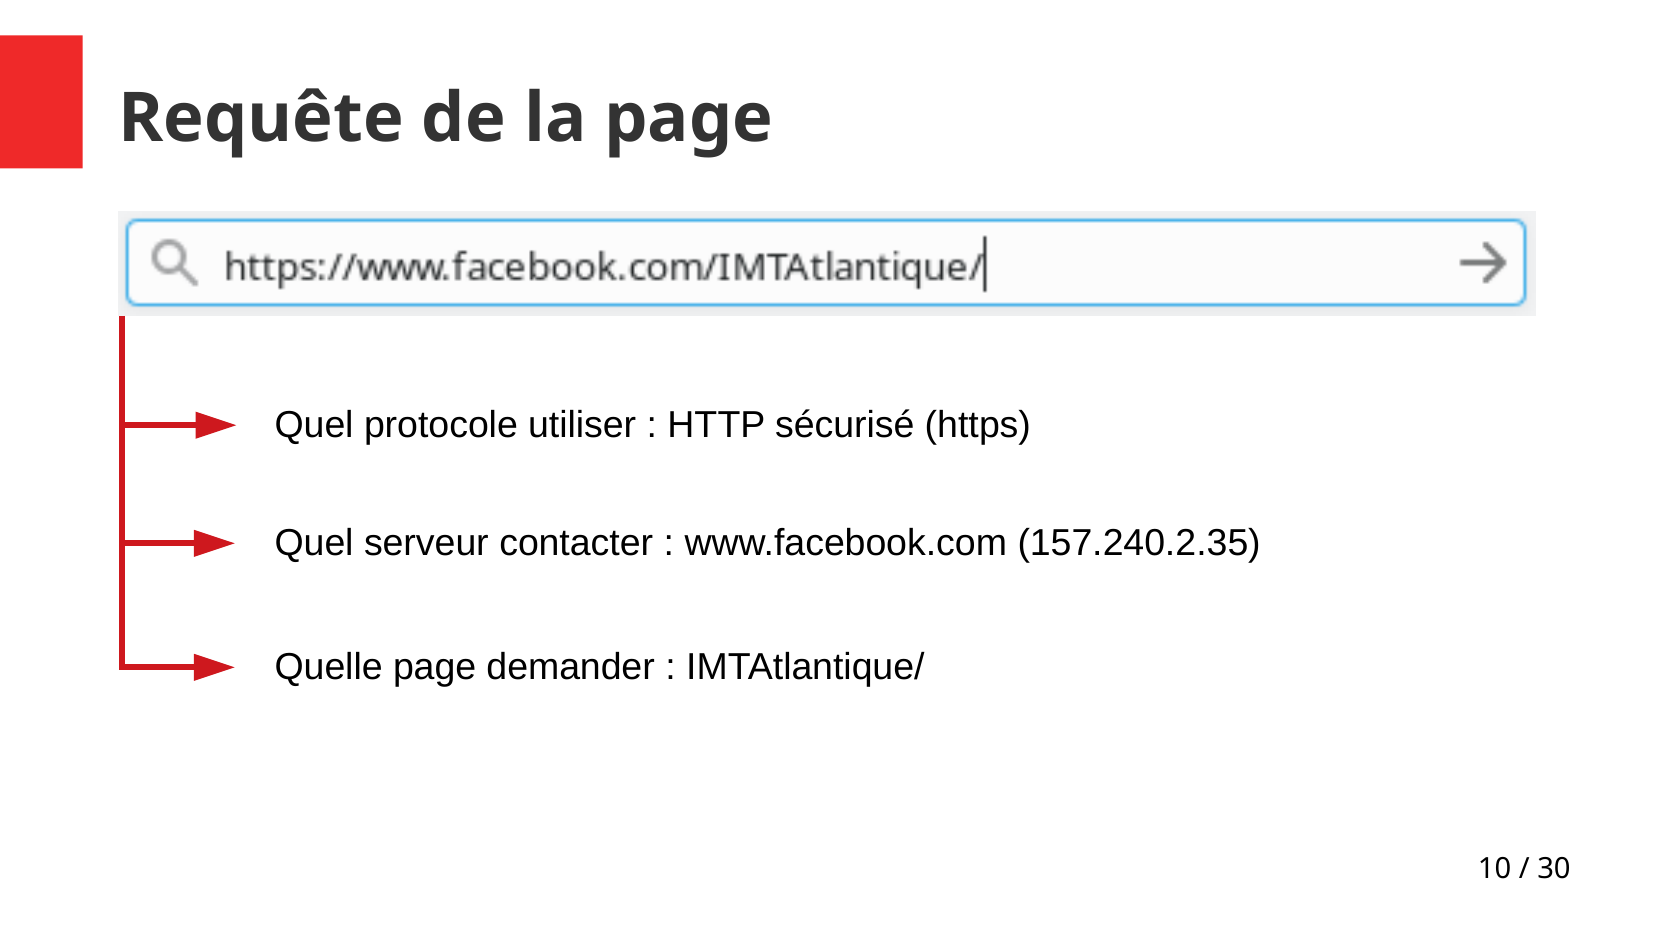

# Requête de la page
Quel protocole utiliser : HTTP sécurisé (https)
Quel serveur contacter : www.facebook.com (157.240.2.35)
Quelle page demander : IMTAtlantique/
10